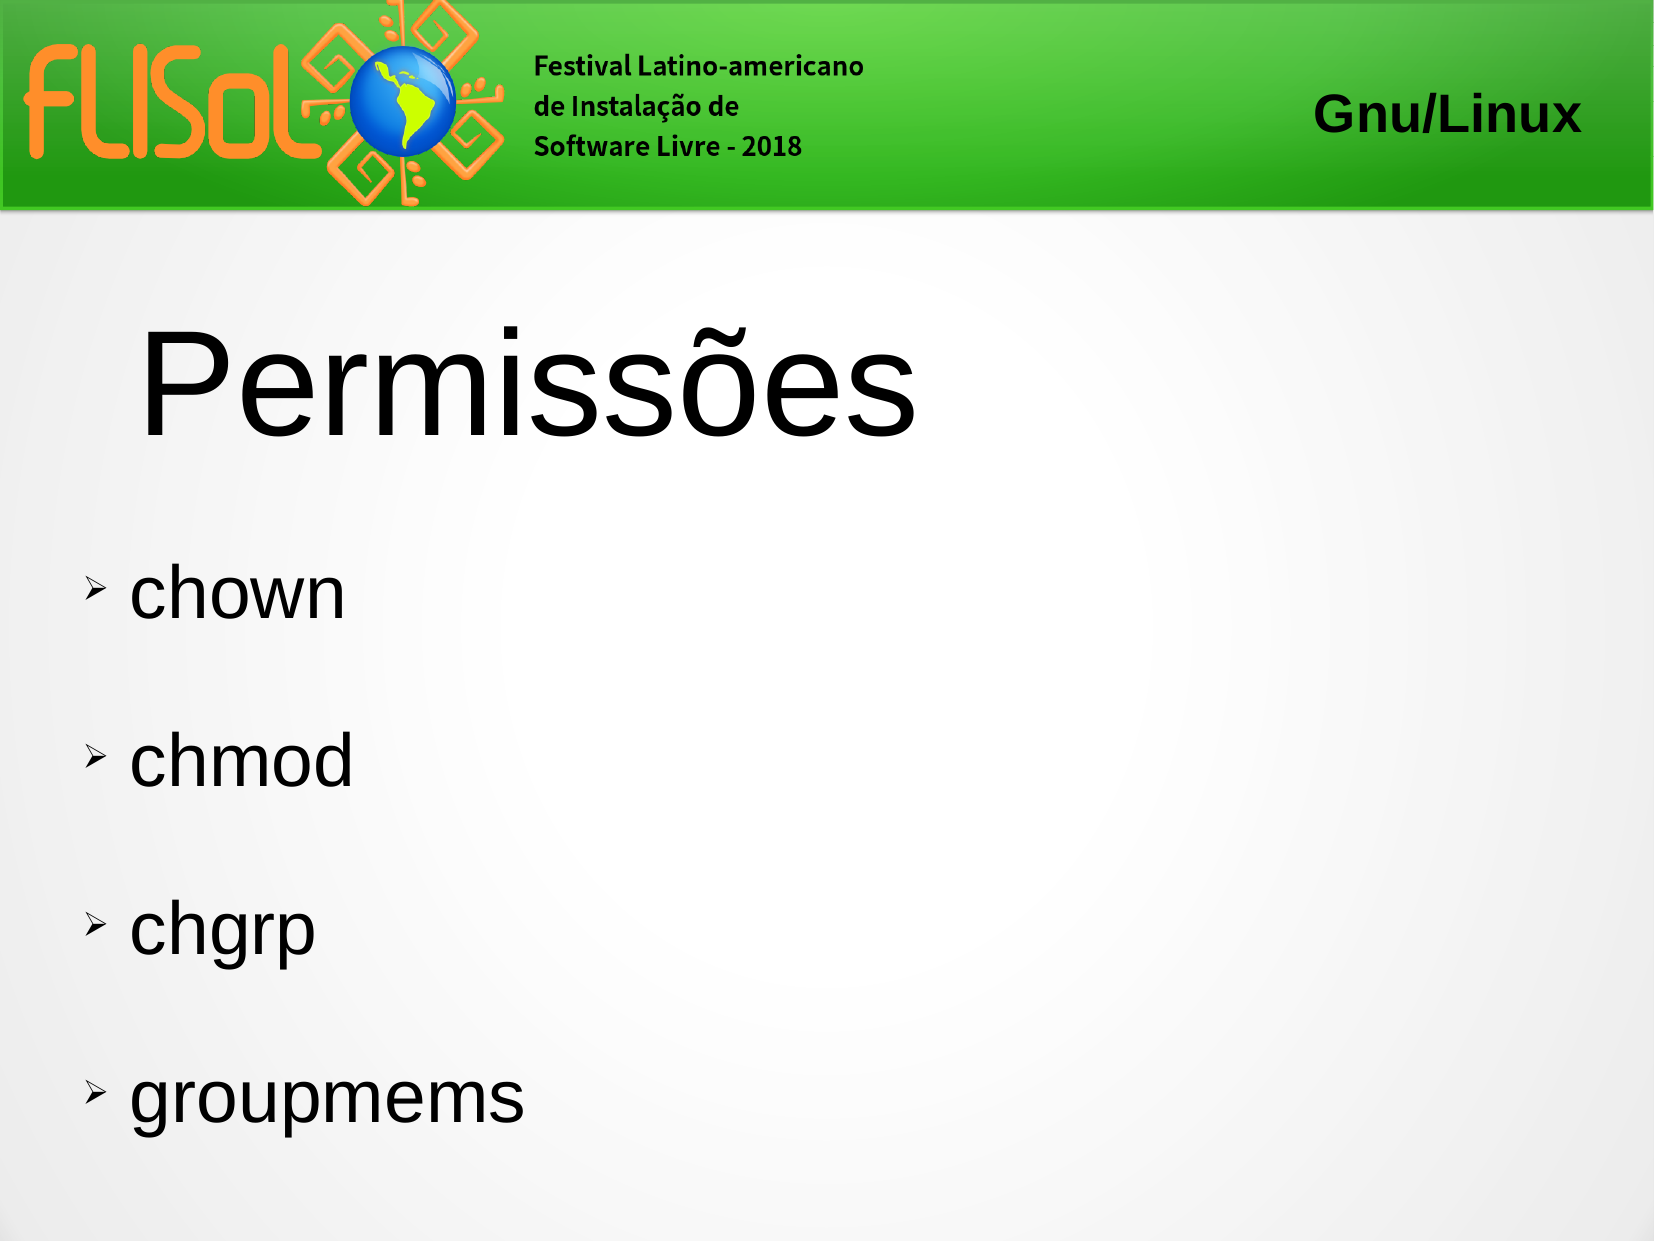

Gnu/Linux
# Permissões
 chown
 chmod
 chgrp
 groupmems